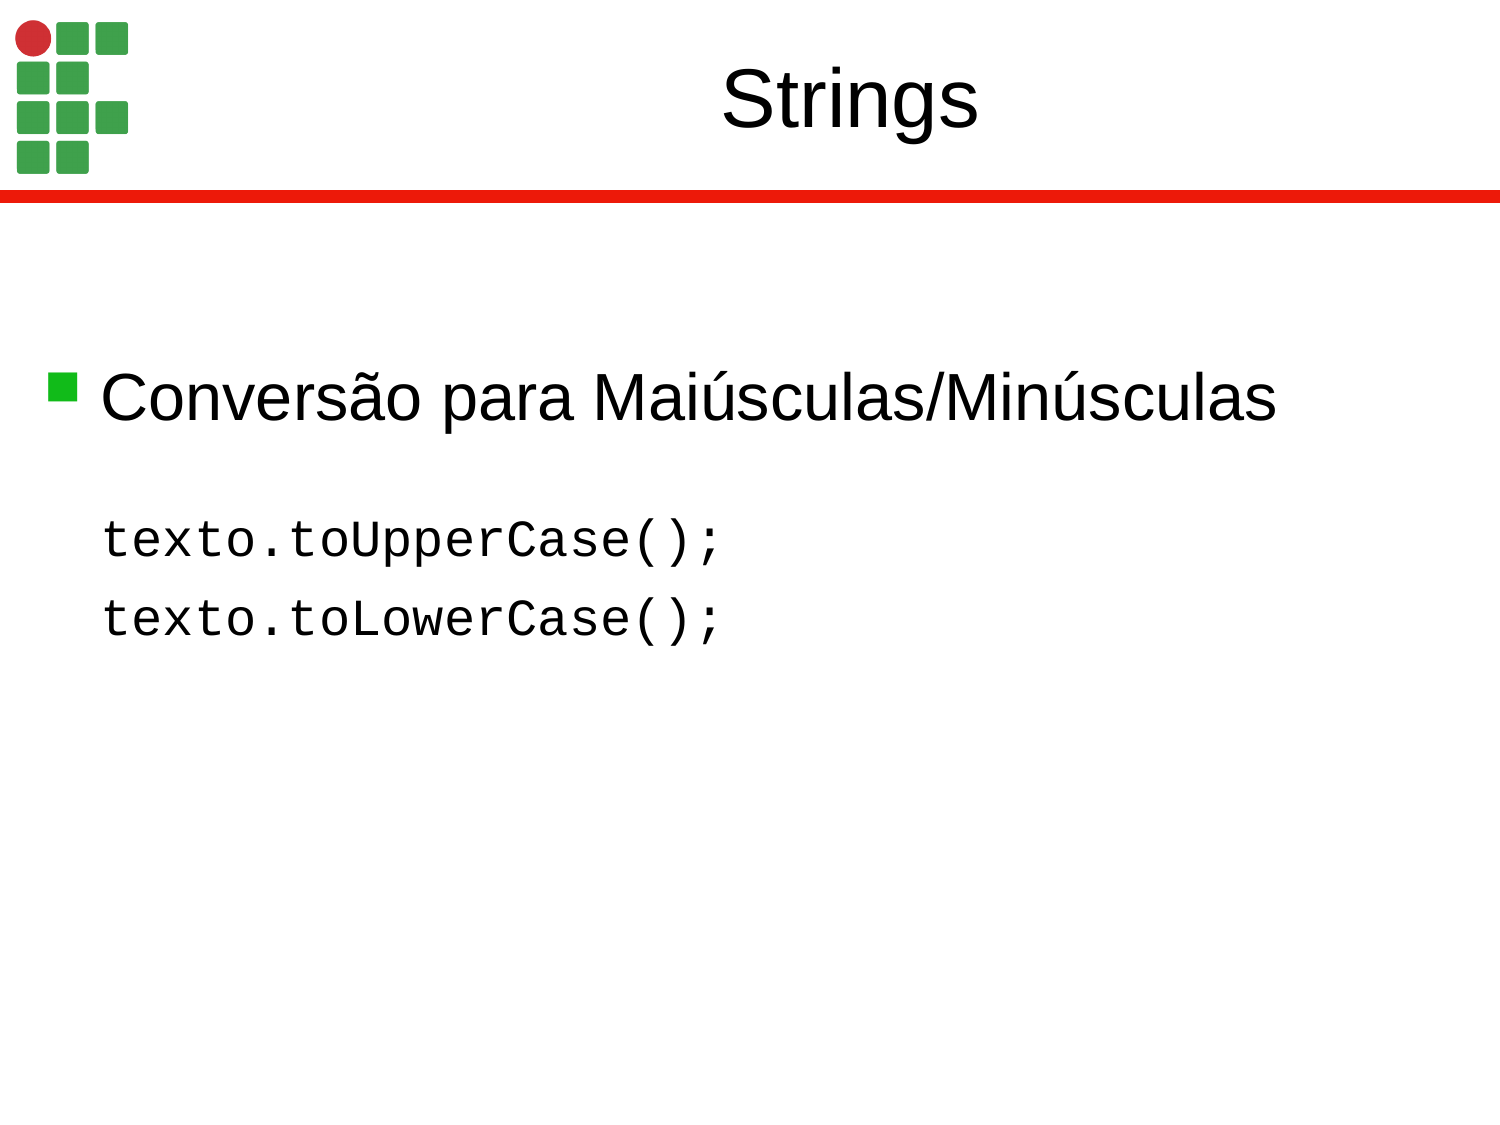

# Strings
Conversão para Maiúsculas/Minúsculas
texto.toUpperCase();
texto.toLowerCase();